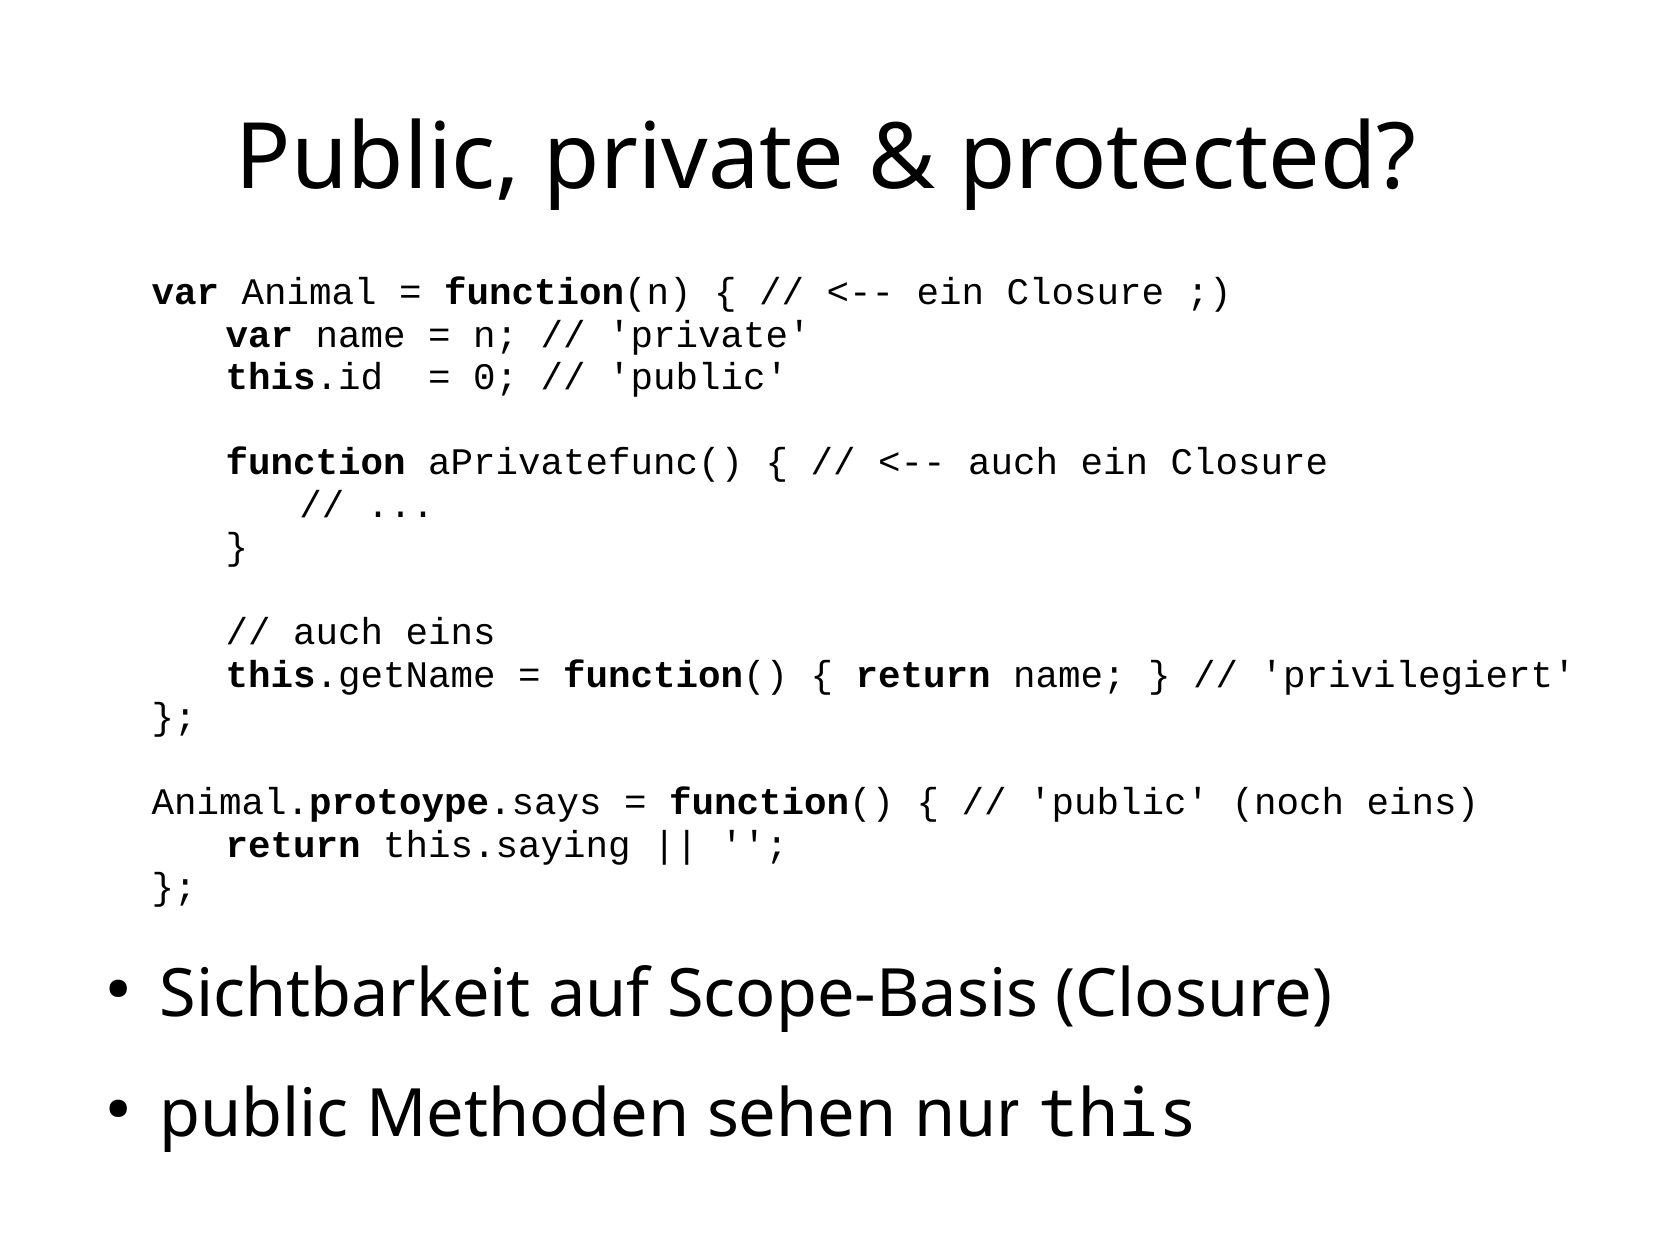

# Public, private & protected?
var Animal = function(n) { // <-- ein Closure ;)
	var name = n; // 'private'
	this.id = 0; // 'public'
	function aPrivatefunc() { // <-- auch ein Closure
		// ...
	}
	// auch eins
	this.getName = function() { return name; } // 'privilegiert'
};
Animal.protoype.says = function() { // 'public' (noch eins)
	return this.saying || '';
};
Sichtbarkeit auf Scope-Basis (Closure)
public Methoden sehen nur this